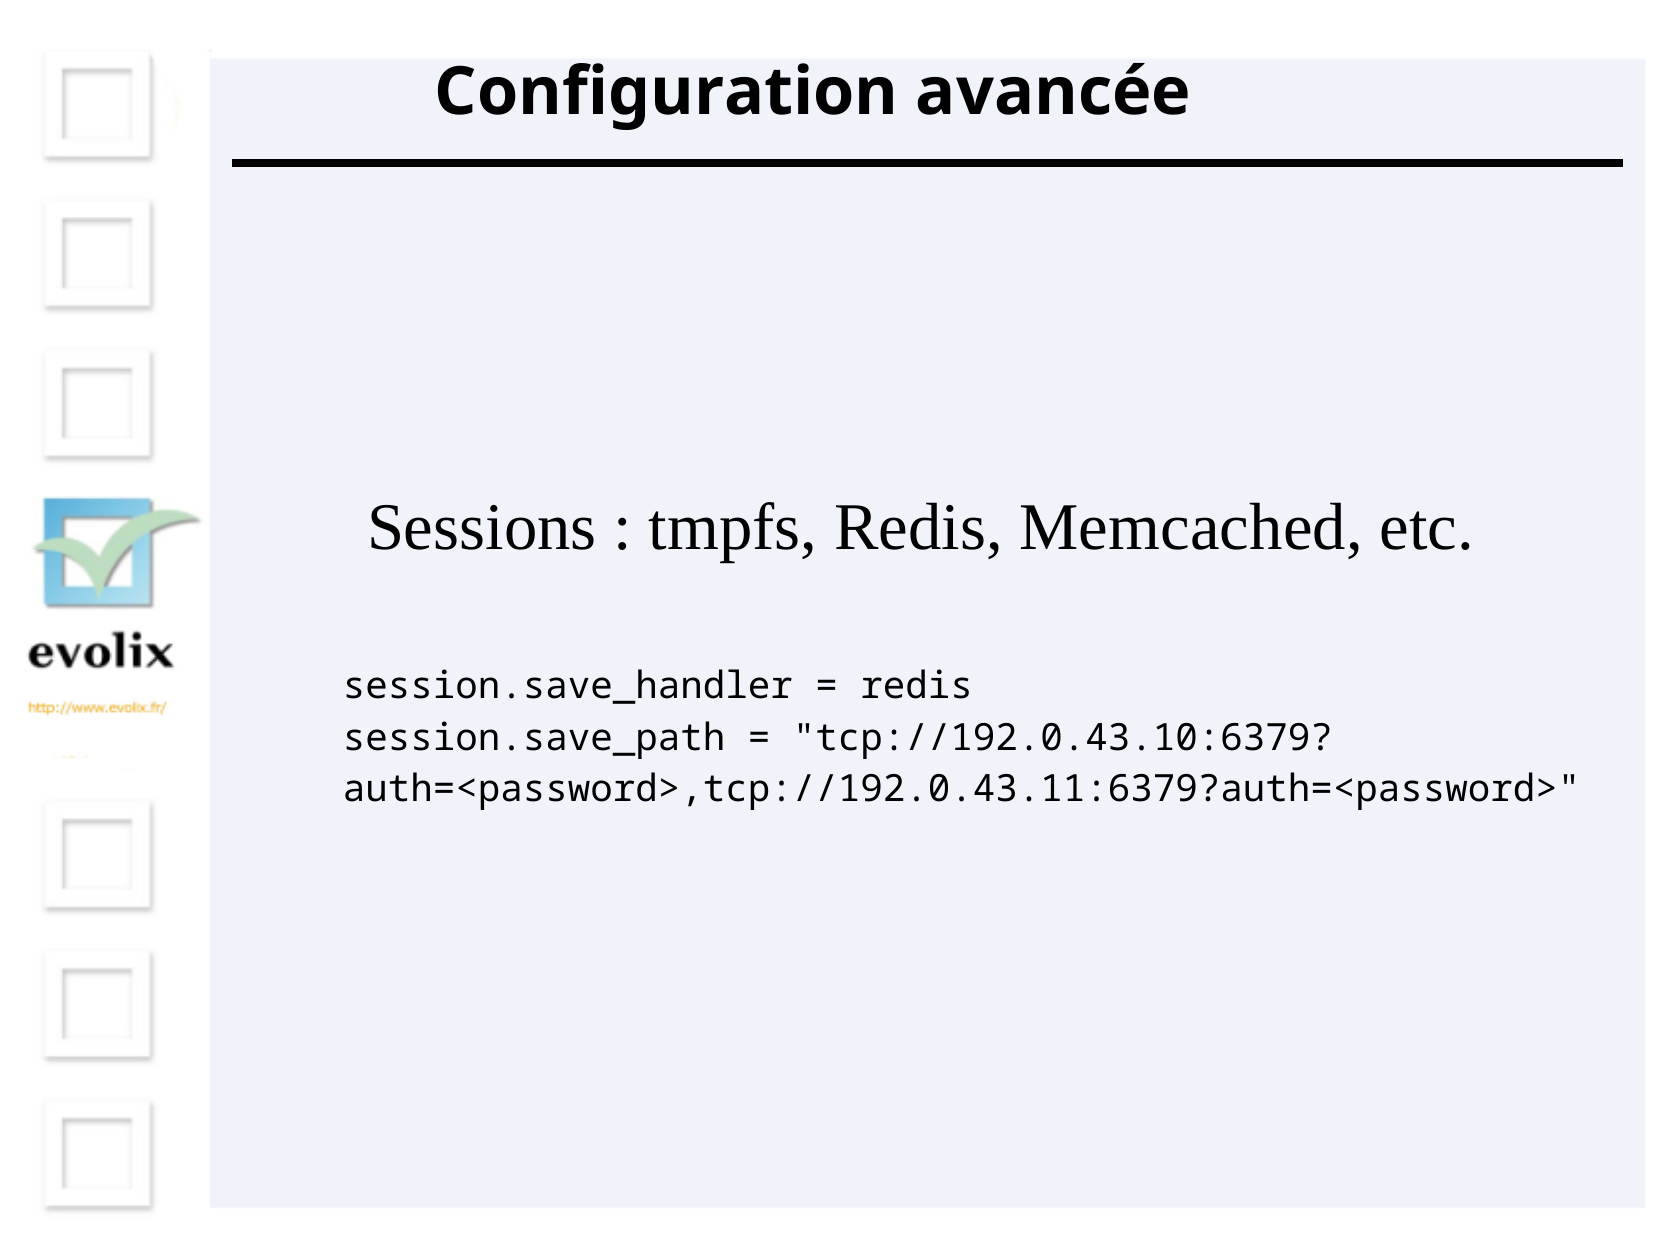

# Configuration avancée
Sessions : tmpfs, Redis, Memcached, etc.
session.save_handler = redis
session.save_path = "tcp://192.0.43.10:6379?auth=<password>,tcp://192.0.43.11:6379?auth=<password>"